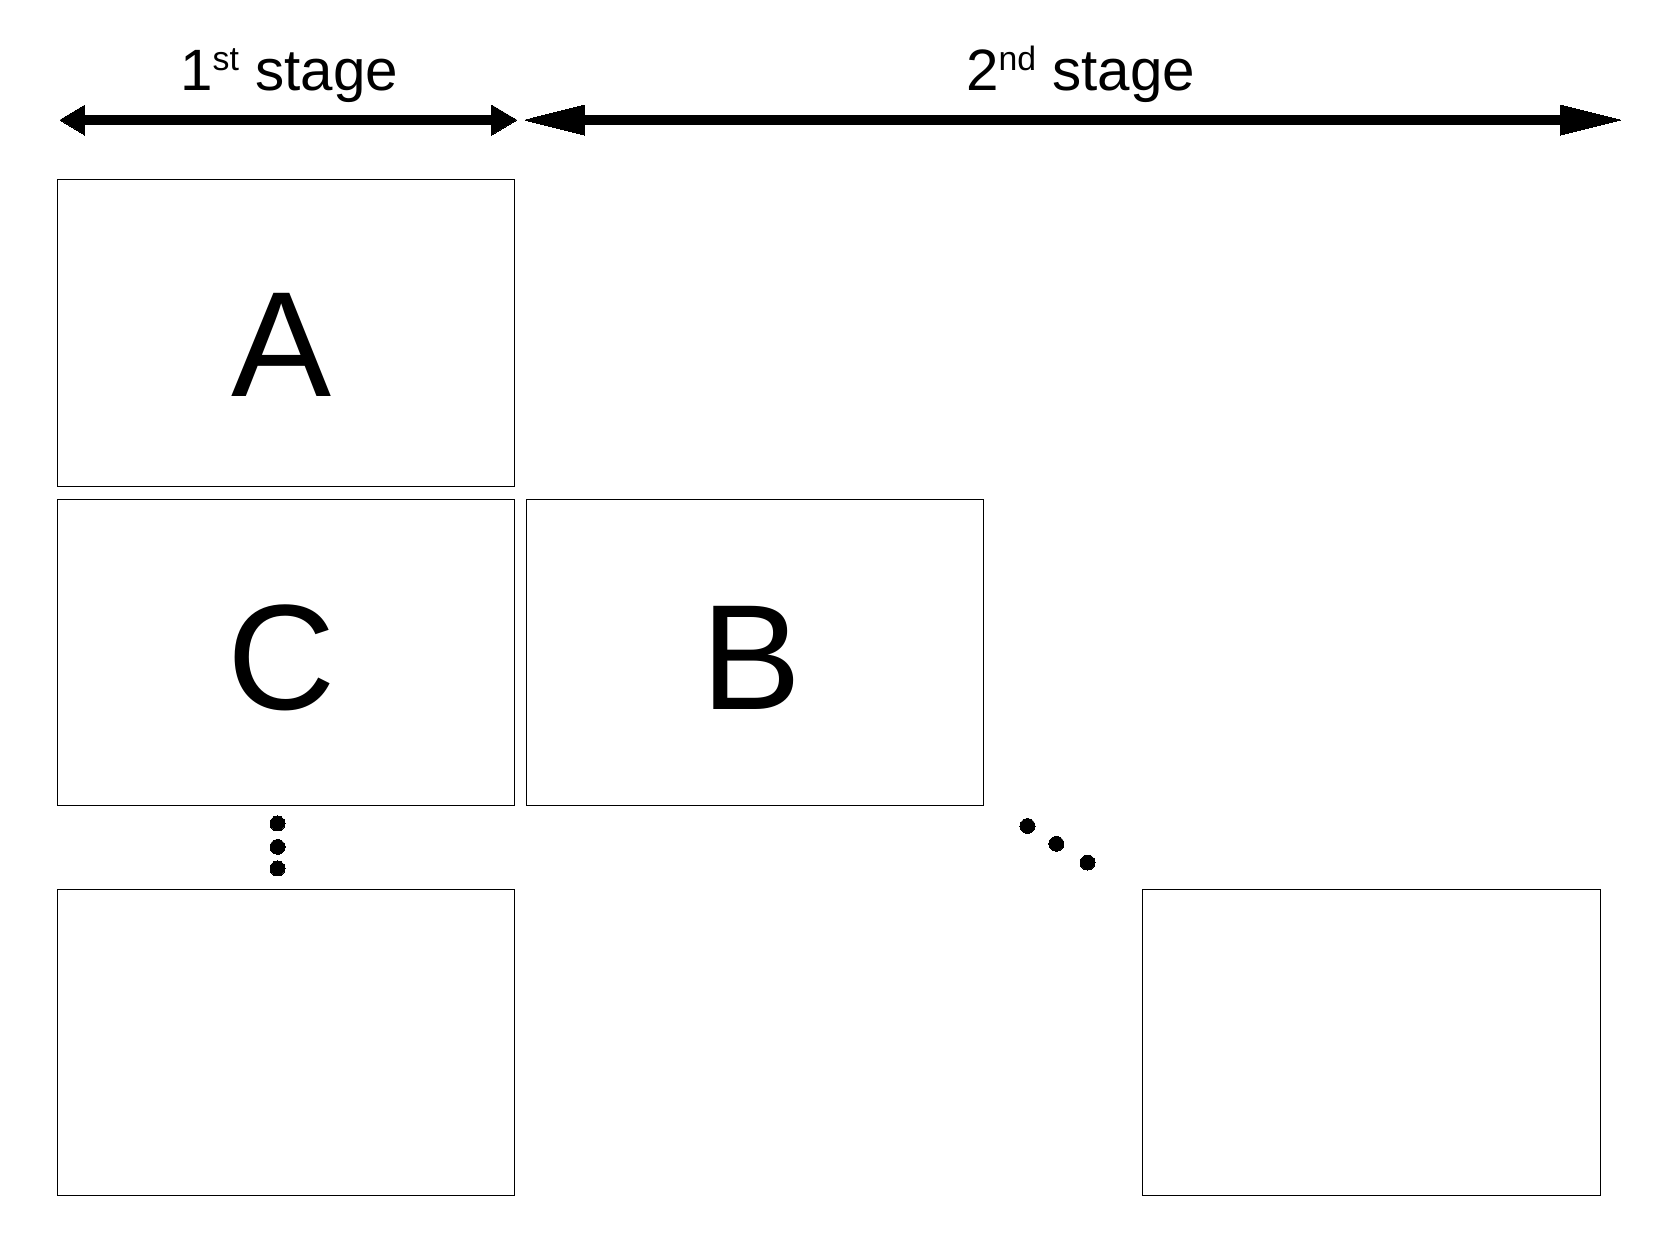

1st stage
2nd stage
A
C
B